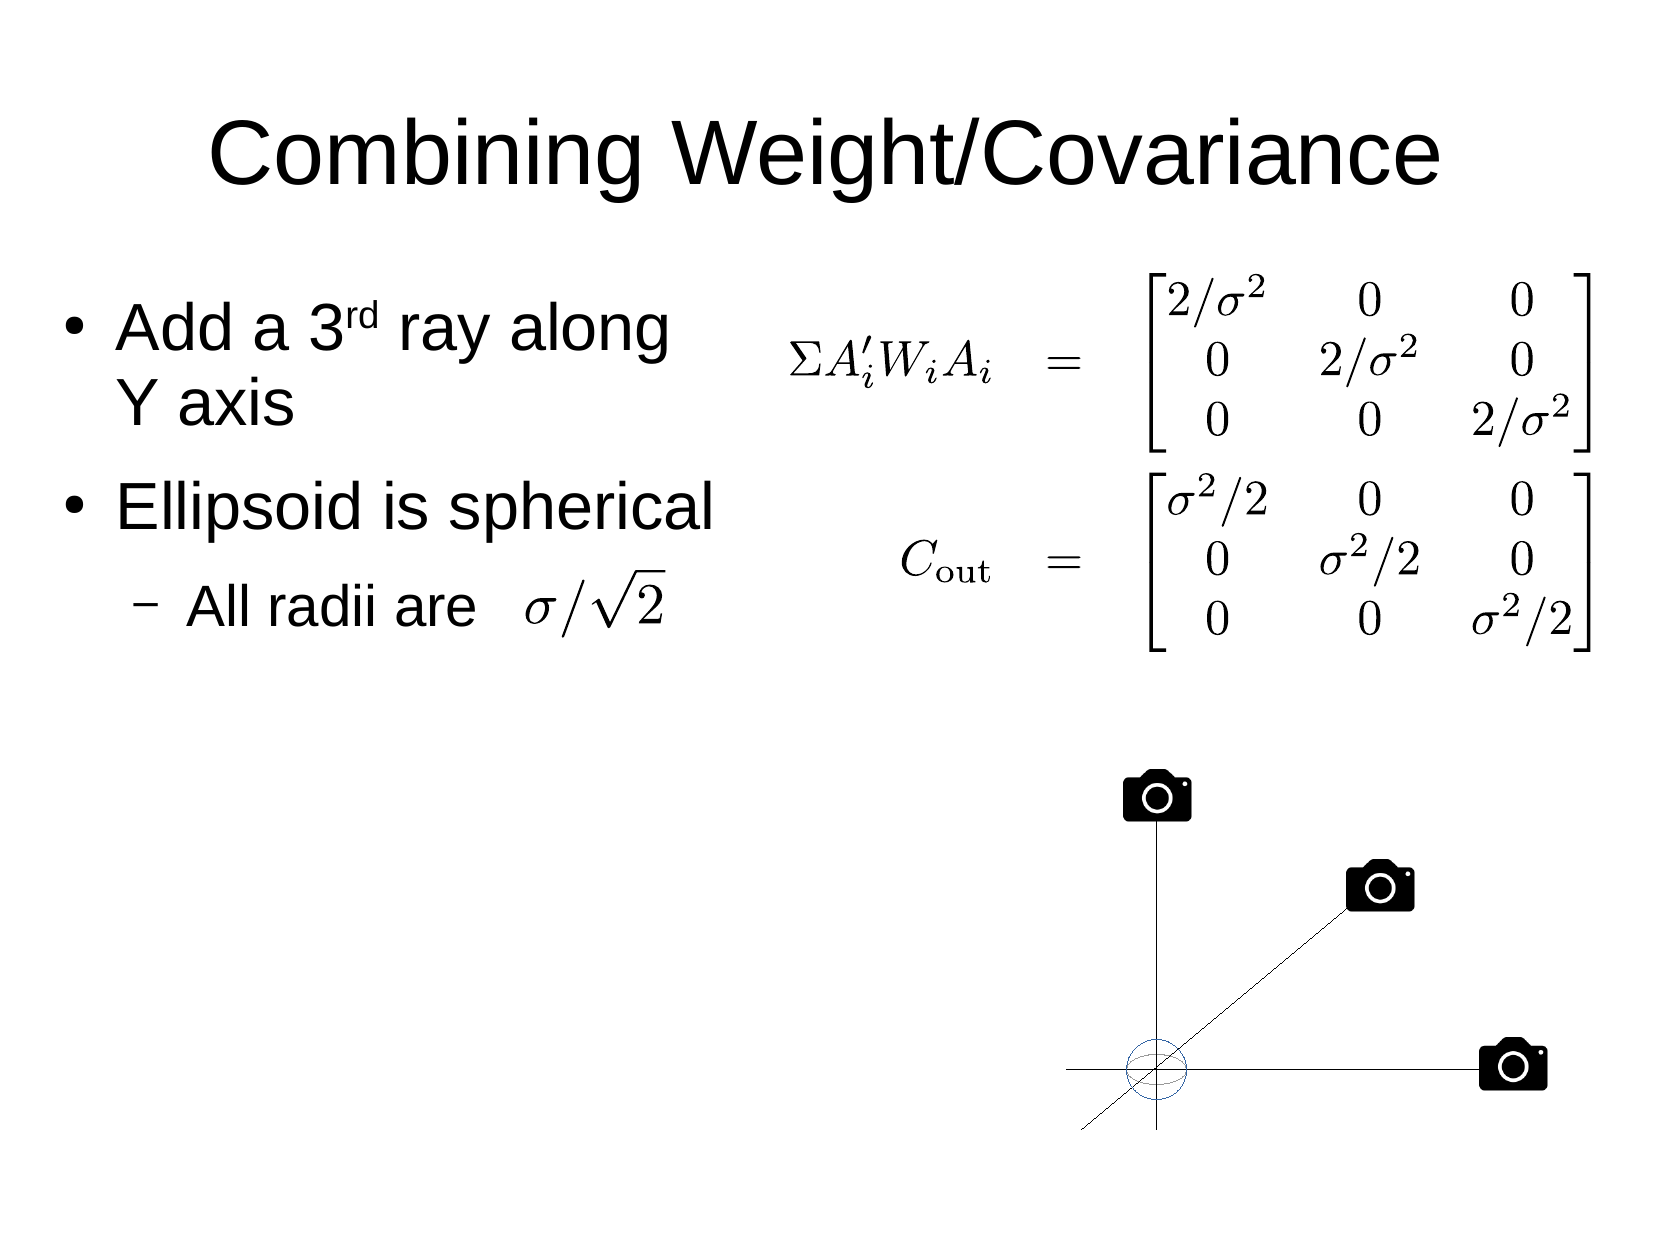

# Combining Weight/Covariance
Add a 3rd ray along Y axis
Ellipsoid is spherical
All radii are